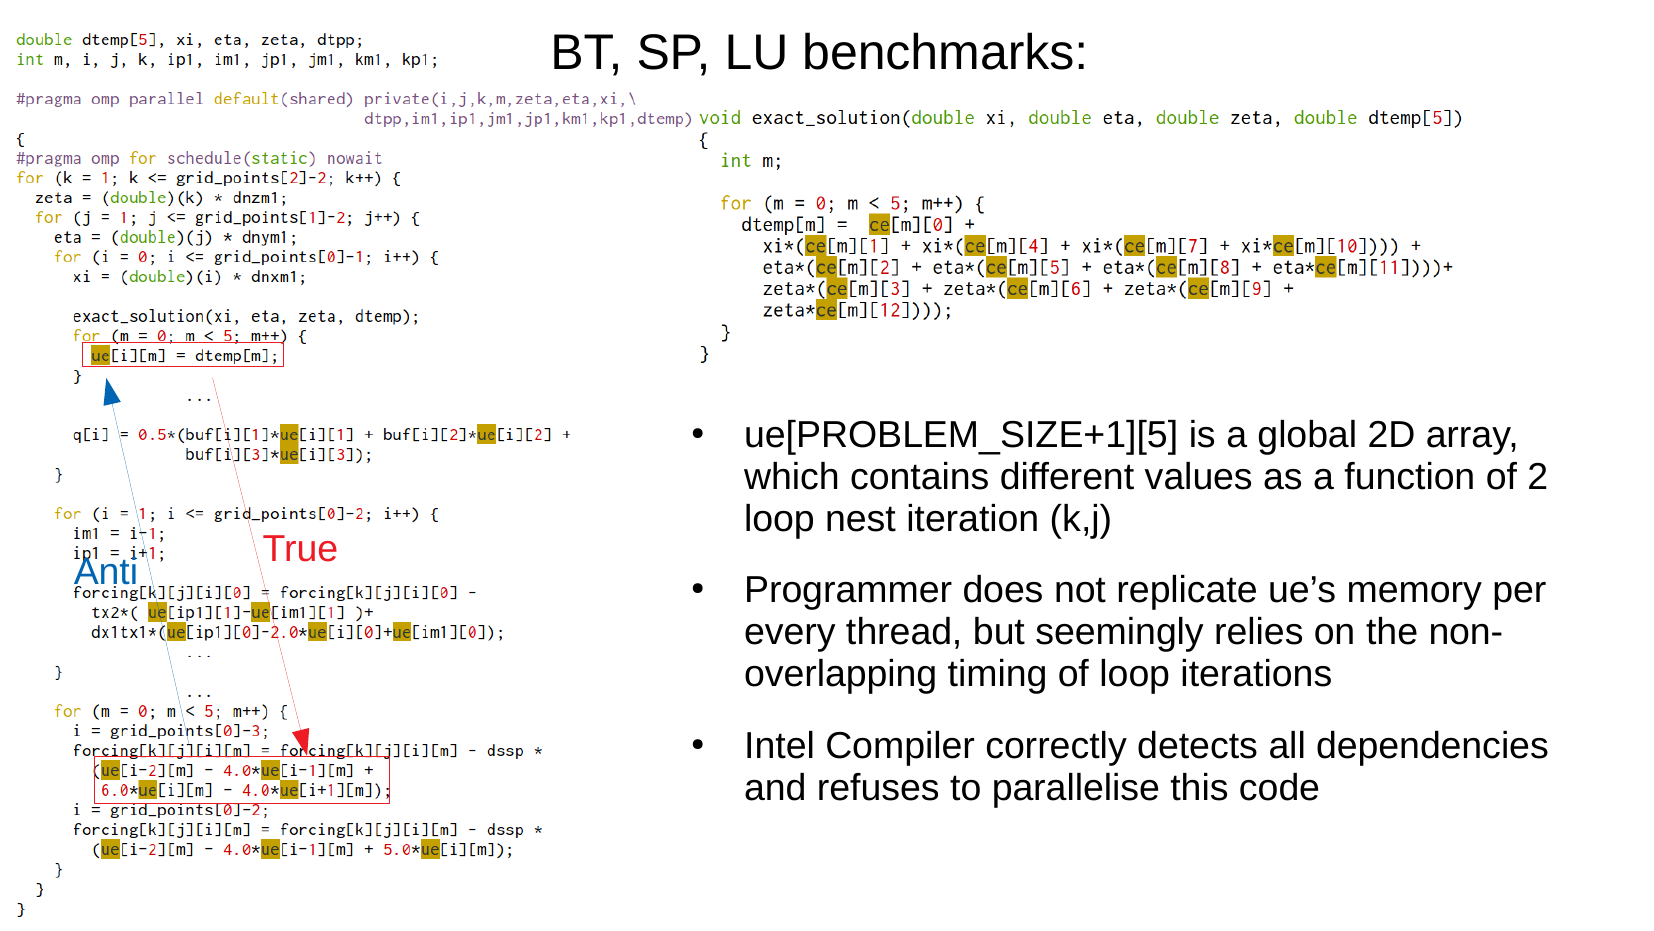

# BT, SP, LU benchmarks:
ue[PROBLEM_SIZE+1][5] is a global 2D array, which contains different values as a function of 2 loop nest iteration (k,j)
Programmer does not replicate ue’s memory per every thread, but seemingly relies on the non-overlapping timing of loop iterations
Intel Compiler correctly detects all dependencies and refuses to parallelise this code
True
Anti